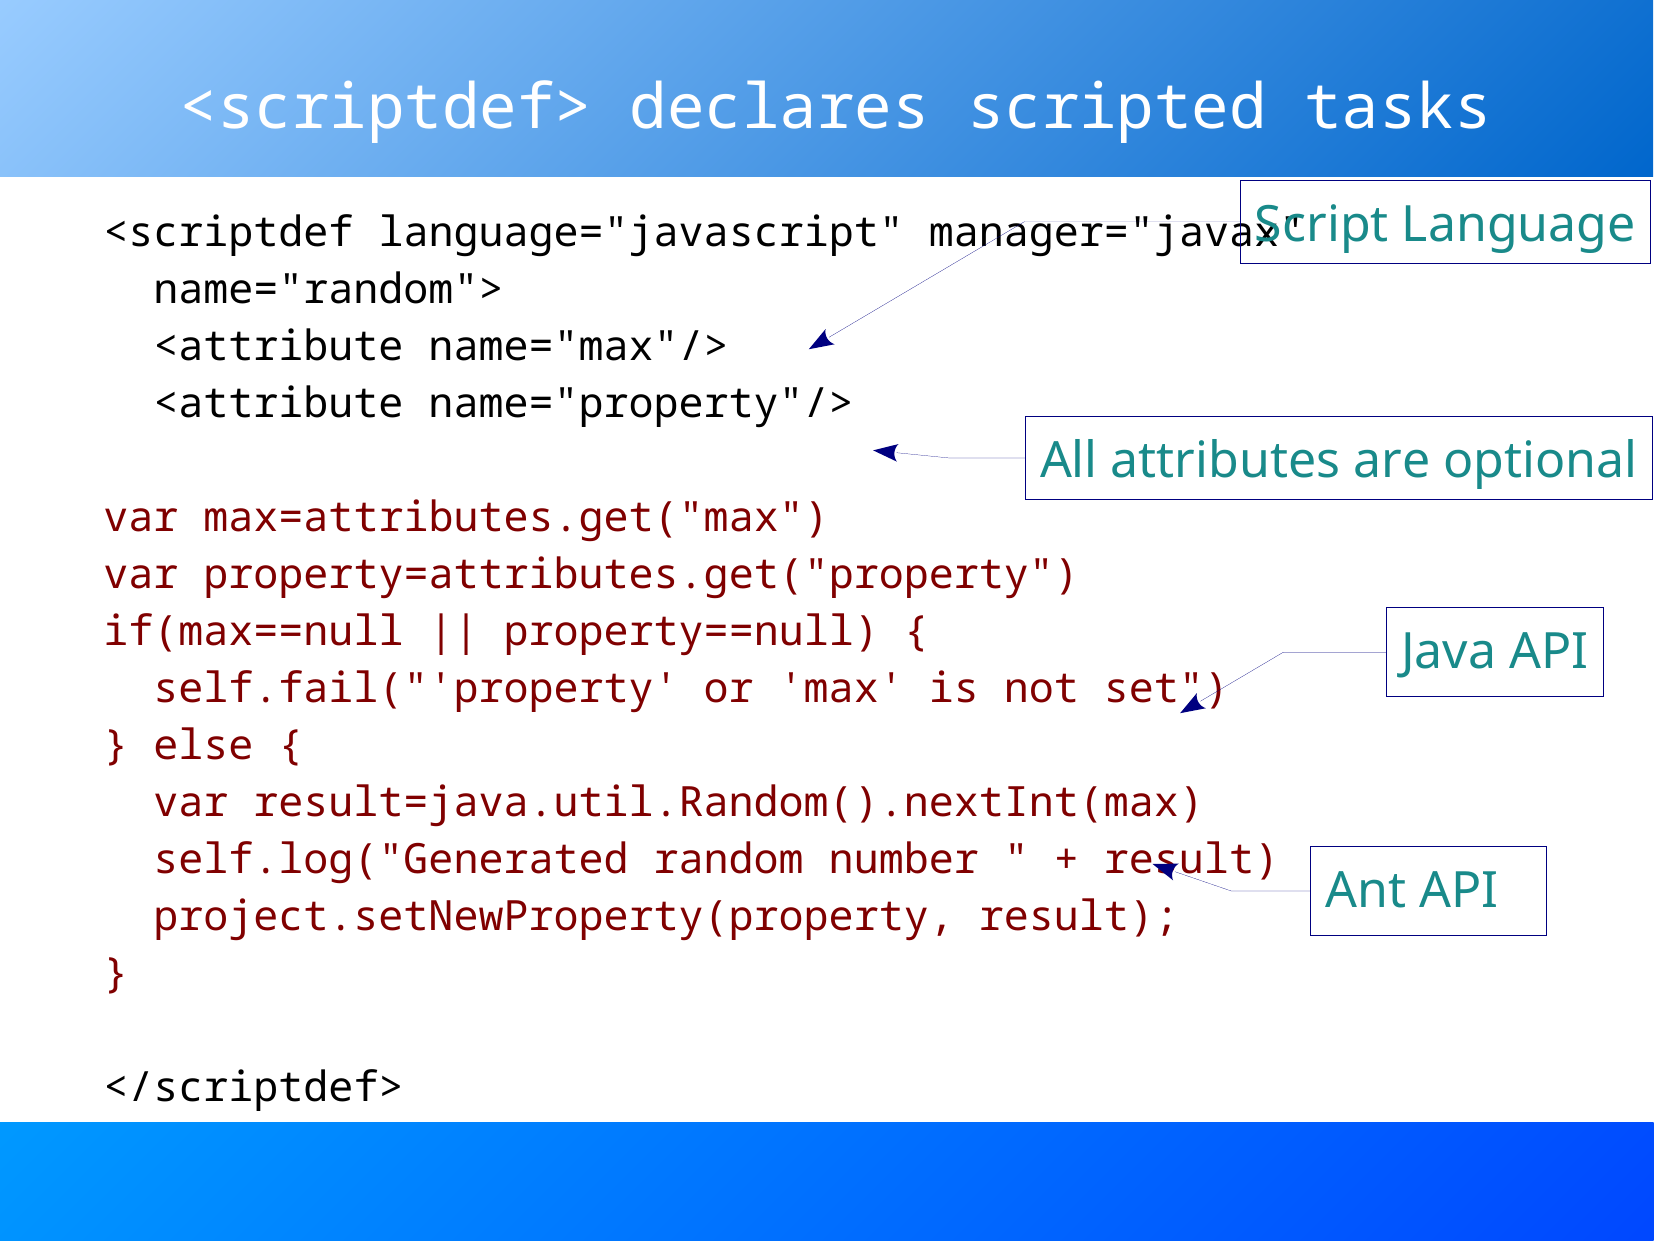

# <scriptdef> declares scripted tasks
<scriptdef language="javascript" manager="javax"
 name="random">
 <attribute name="max"/>
 <attribute name="property"/>
var max=attributes.get("max")
var property=attributes.get("property")
if(max==null || property==null) {
 self.fail("'property' or 'max' is not set")
} else {
 var result=java.util.Random().nextInt(max)
 self.log("Generated random number " + result)
 project.setNewProperty(property, result);
}
</scriptdef>